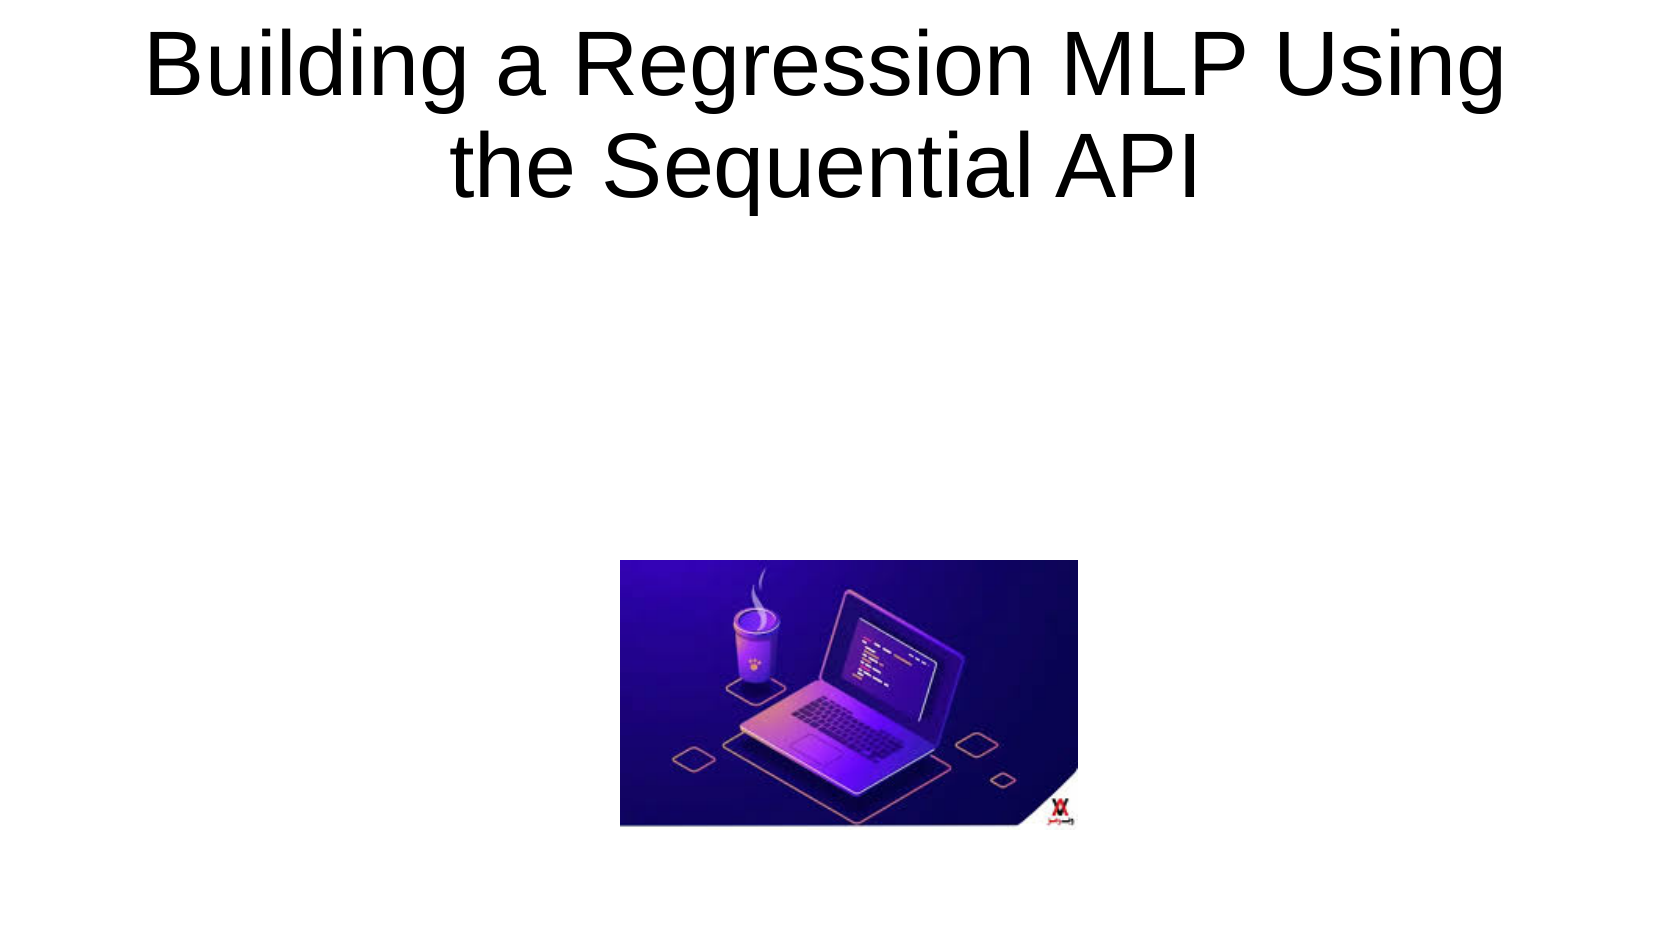

# Building a Regression MLP Using the Sequential API